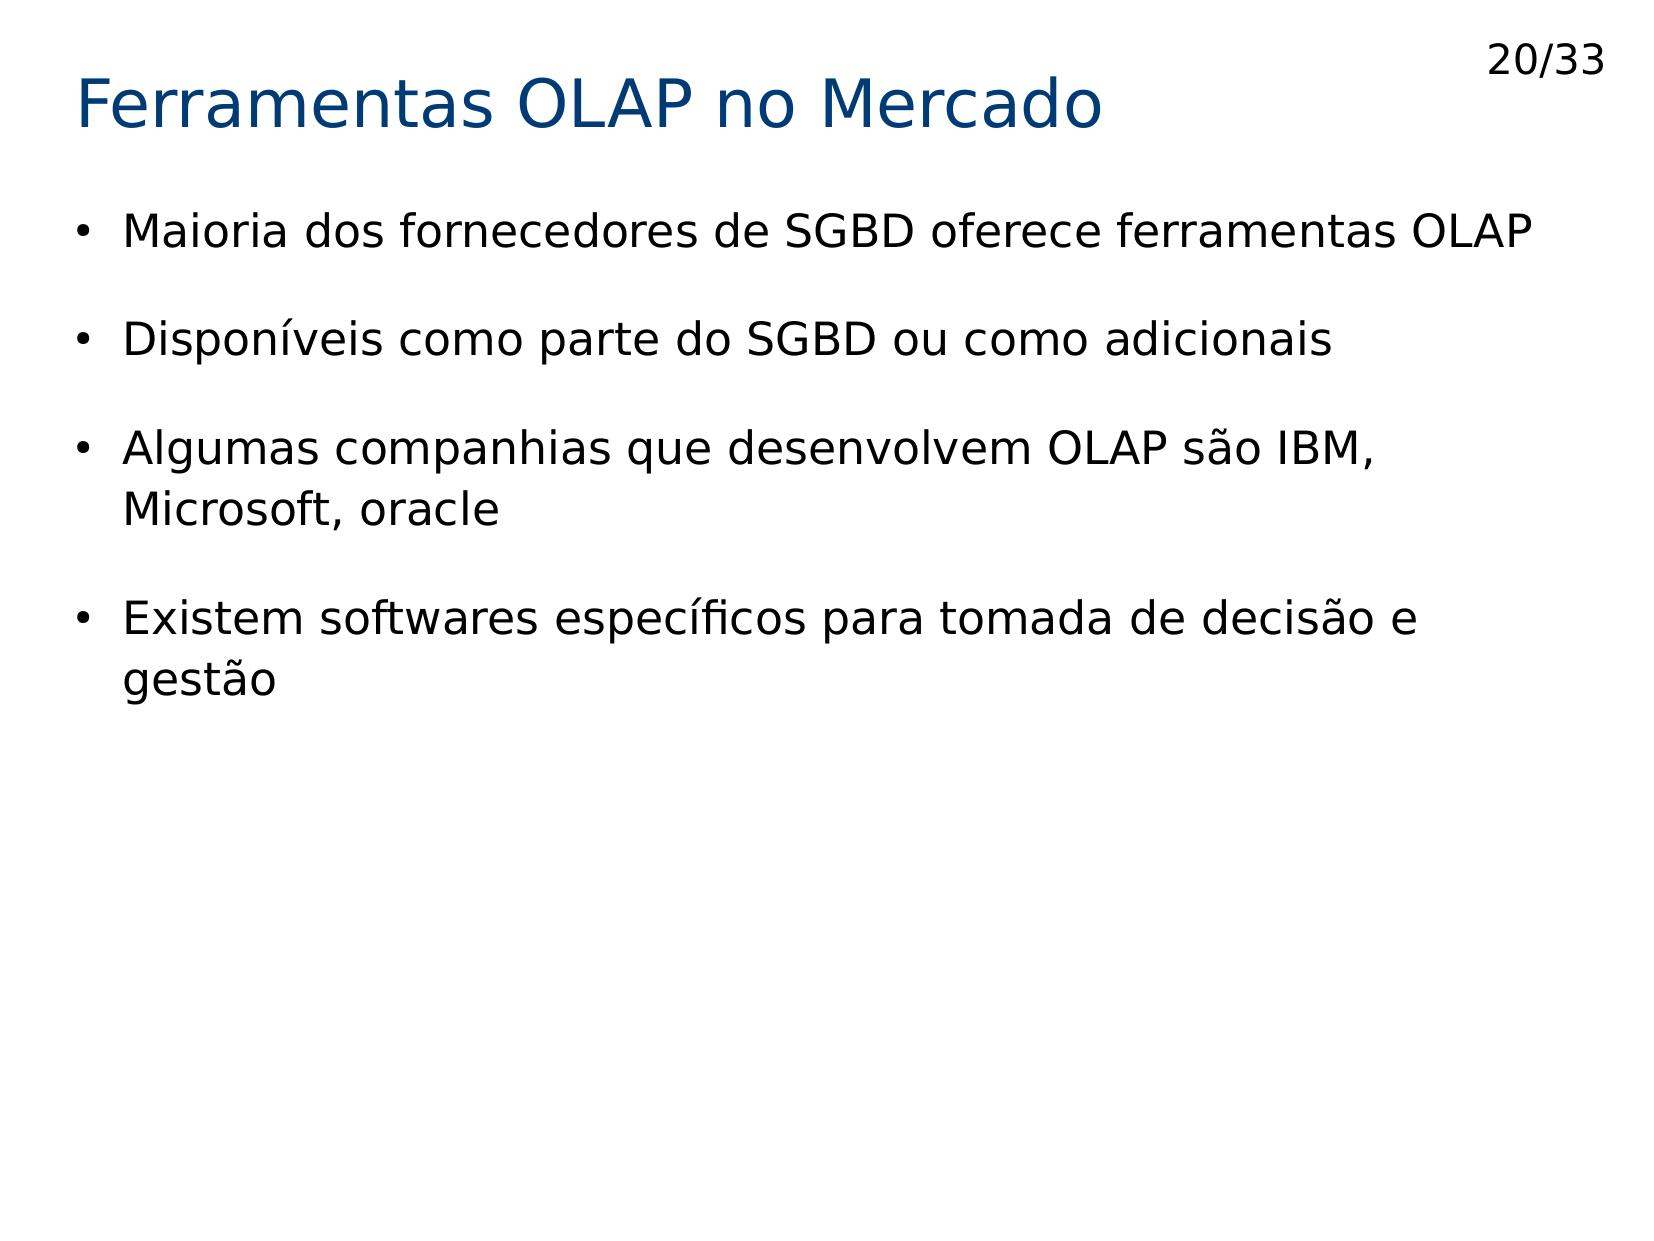

# Ferramentas OLAP no Mercado
20
Maioria dos fornecedores de SGBD oferece ferramentas OLAP
Disponíveis como parte do SGBD ou como adicionais
Algumas companhias que desenvolvem OLAP são IBM, Microsoft, oracle
Existem softwares específicos para tomada de decisão e gestão